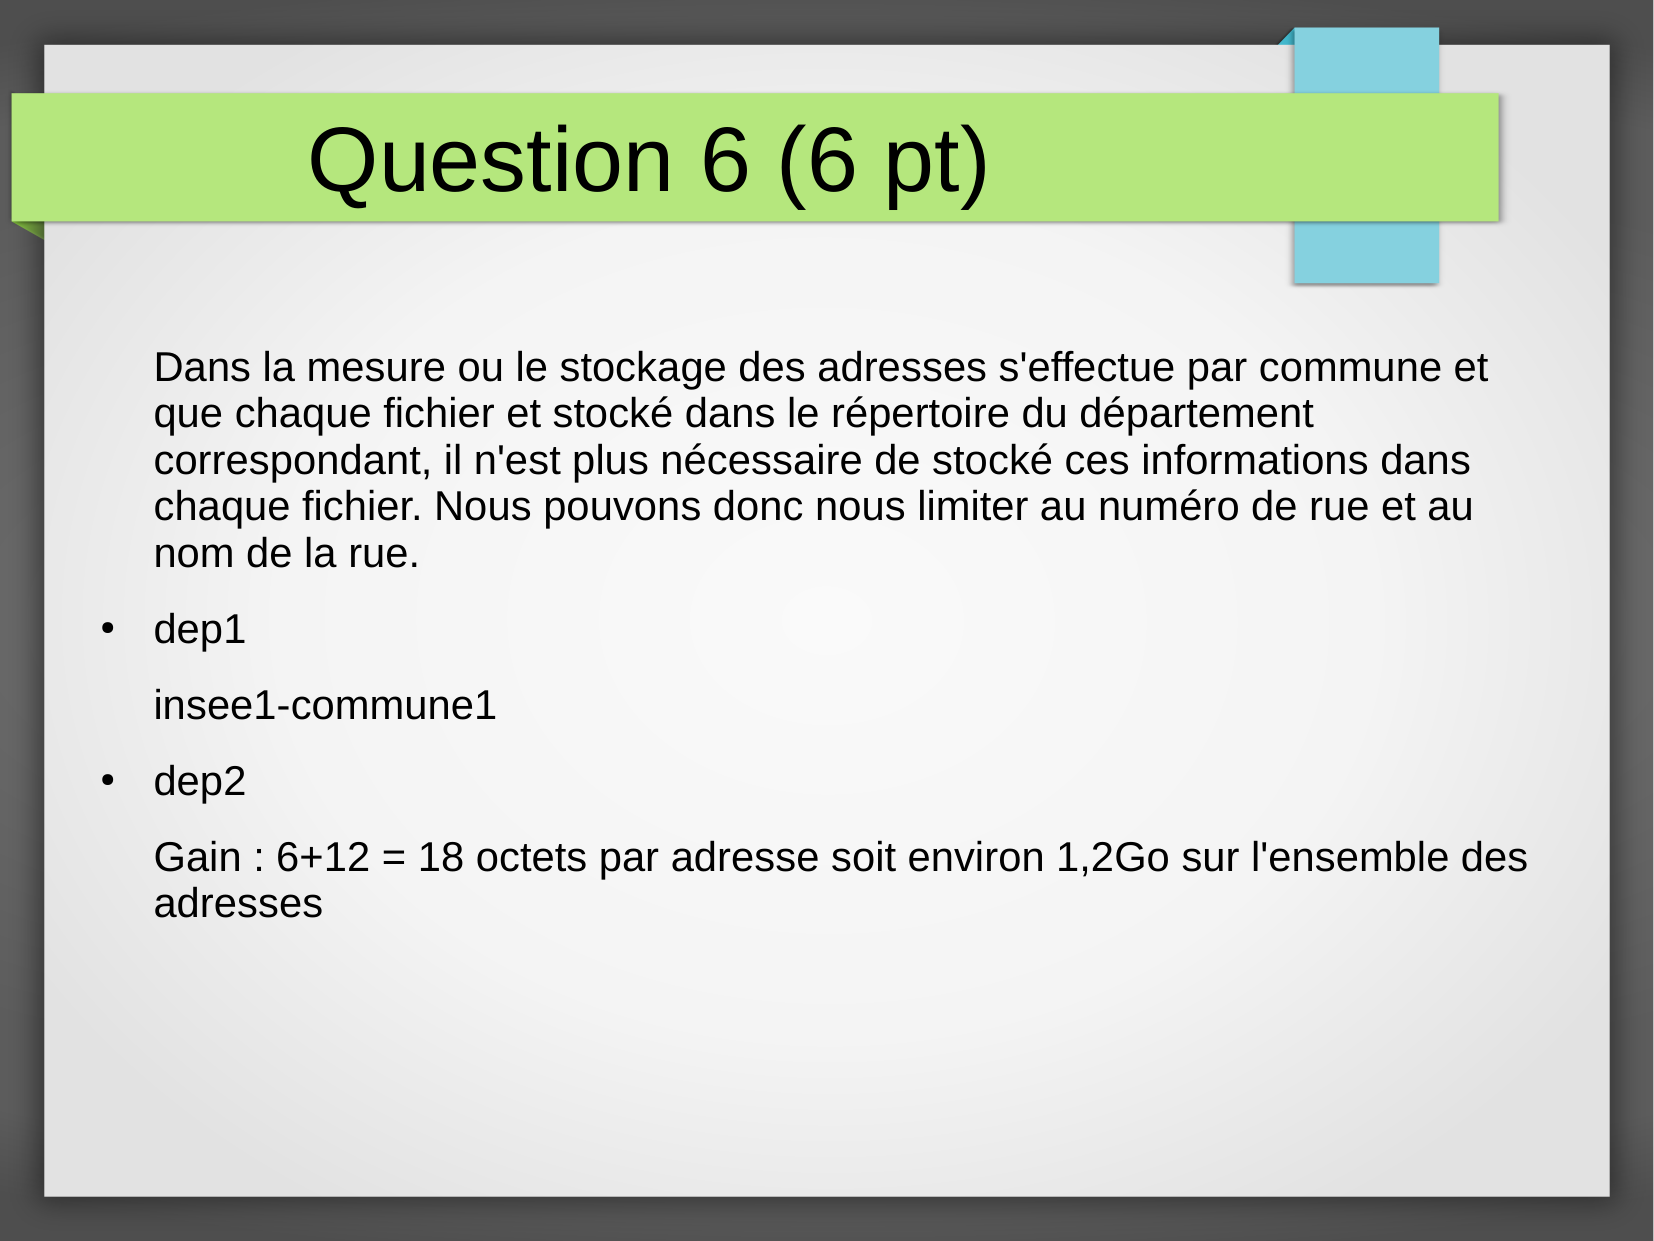

# Question 6 (6 pt)
Dans la mesure ou le stockage des adresses s'effectue par commune et que chaque fichier et stocké dans le répertoire du département correspondant, il n'est plus nécessaire de stocké ces informations dans chaque fichier. Nous pouvons donc nous limiter au numéro de rue et au nom de la rue.
dep1
insee1-commune1
dep2
Gain : 6+12 = 18 octets par adresse soit environ 1,2Go sur l'ensemble des adresses